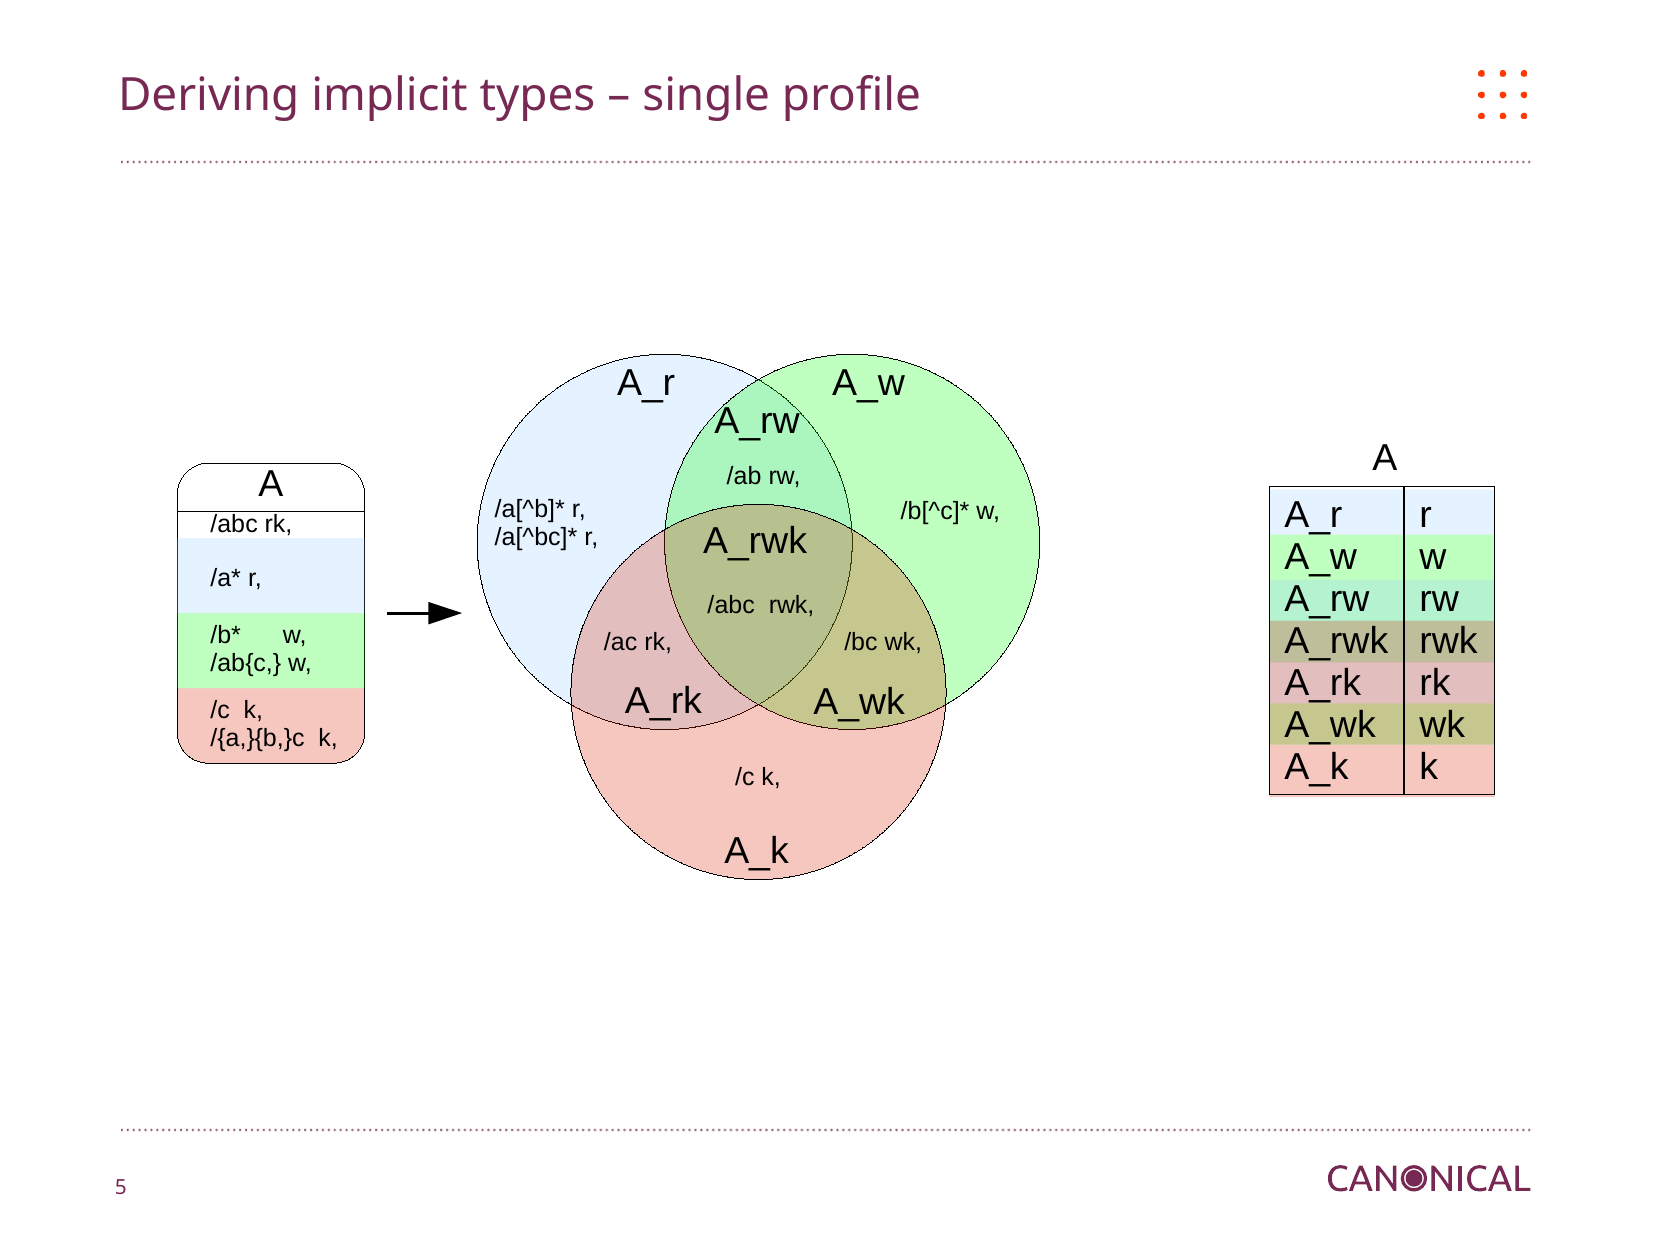

# Deriving implicit types – single profile
A_r
A_w
A_rw
/ab rw,
/a[^b]* r,
/a[^bc]* r,
/b[^c]* w,
A_rwk
/abc rwk,
/ac rk,
/bc wk,
A_rk
A_wk
/c k,
A_k
A
/abc rk,
/a* r,
/b* w,
/ab{c,} w,
/c k,
/{a,}{b,}c k,
Web browsing
Social and email
A
A_r
A_w
A_rw
A_rwk
A_rk
A_wk
A_k
r
w
rw
rwk
rk
wk
k
Ubuntu One